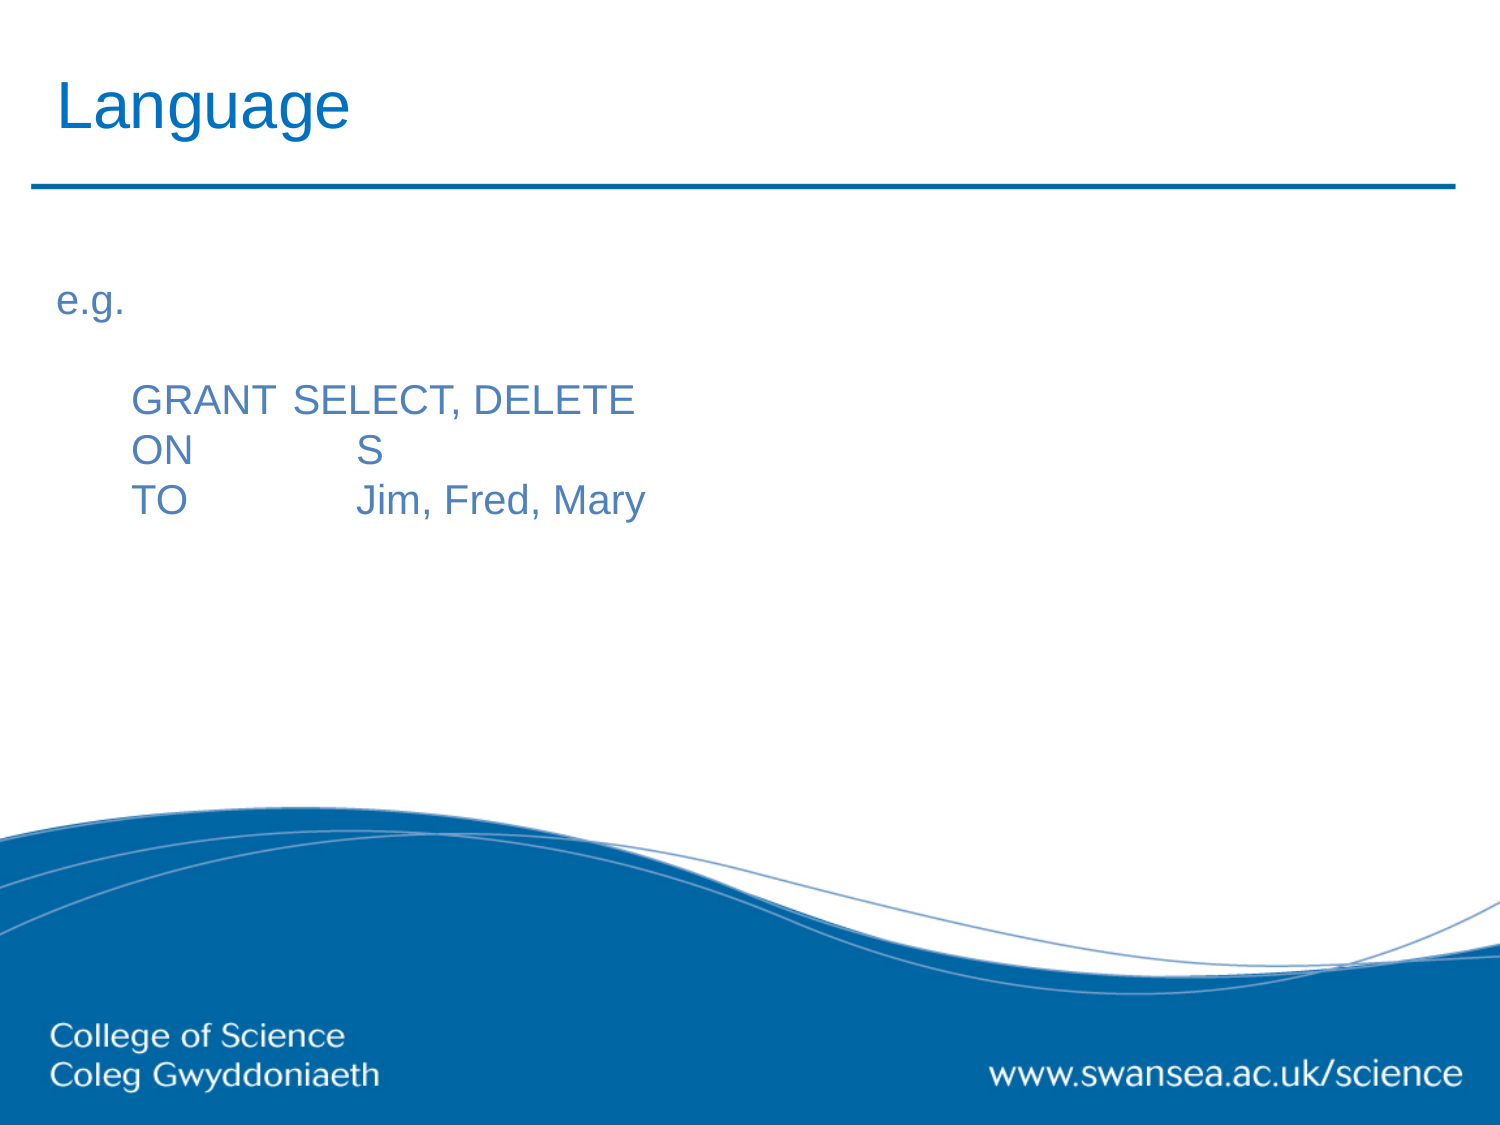

Language
e.g.
	GRANT	 SELECT, DELETE
	ON			S
	TO			Jim, Fred, Mary